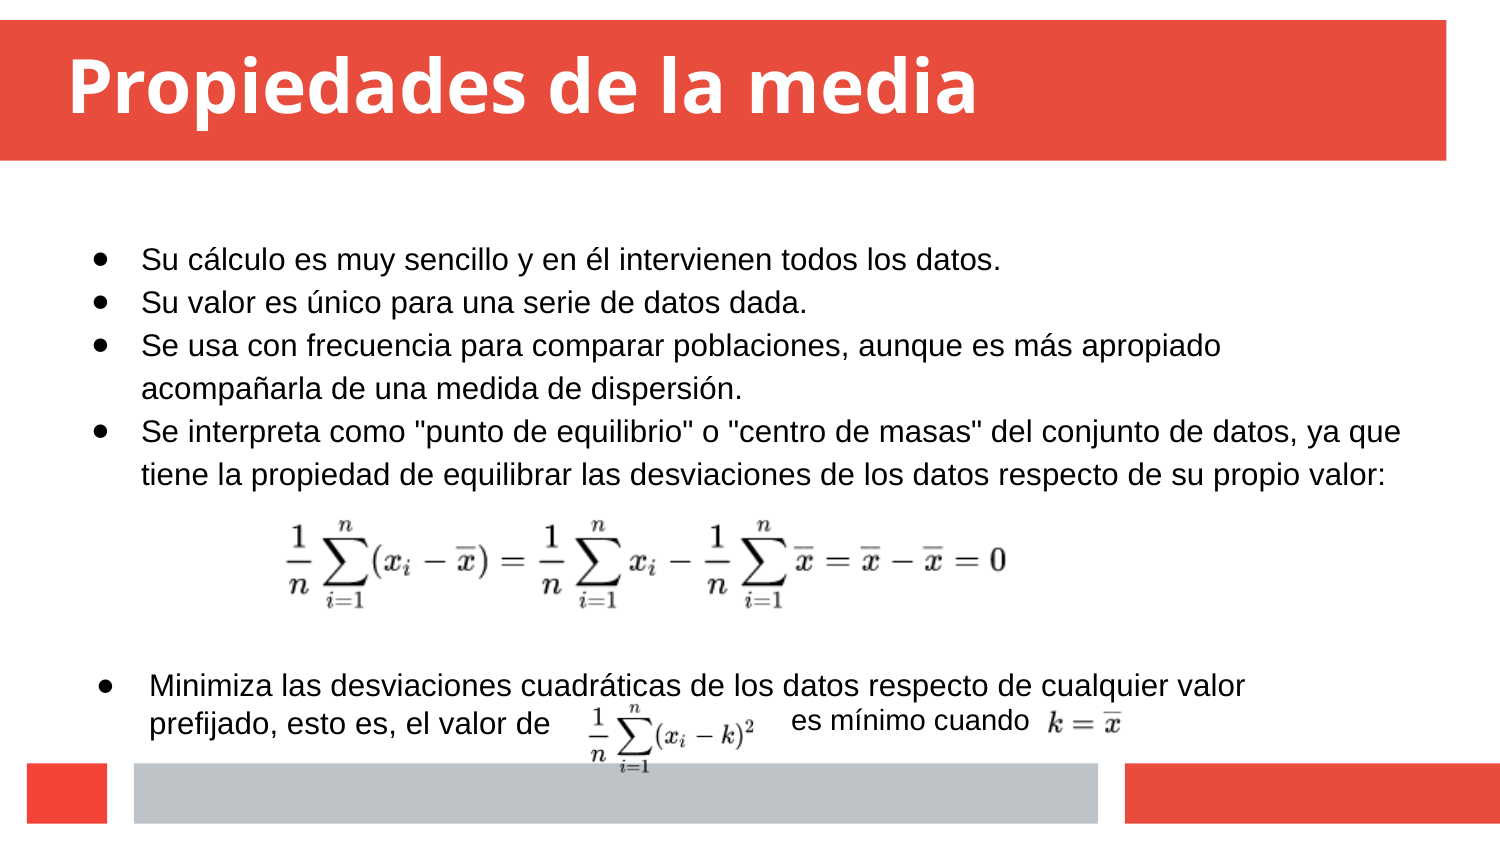

# Propiedades de la media
Su cálculo es muy sencillo y en él intervienen todos los datos.
Su valor es único para una serie de datos dada.
Se usa con frecuencia para comparar poblaciones, aunque es más apropiado acompañarla de una medida de dispersión.
Se interpreta como "punto de equilibrio" o "centro de masas" del conjunto de datos, ya que tiene la propiedad de equilibrar las desviaciones de los datos respecto de su propio valor:
Minimiza las desviaciones cuadráticas de los datos respecto de cualquier valor prefijado, esto es, el valor de
es mínimo cuando